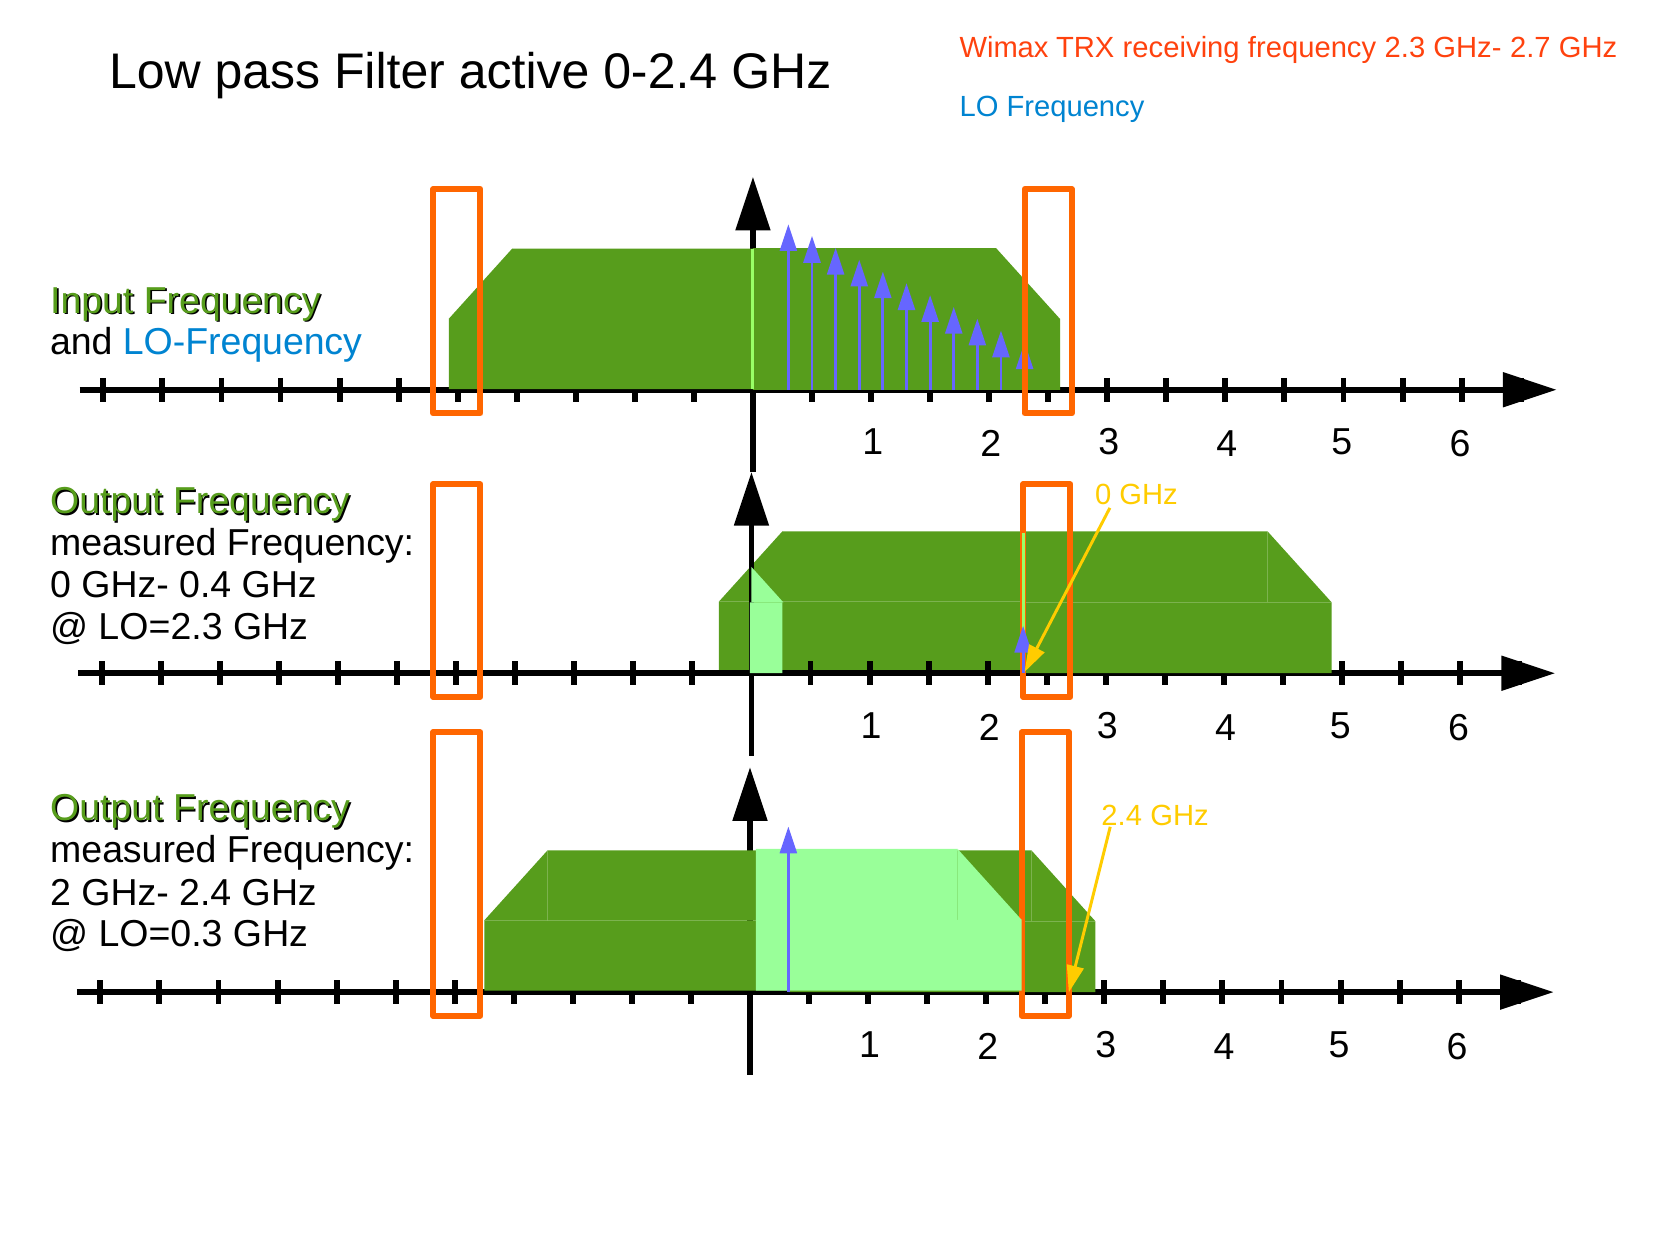

Wimax TRX receiving frequency 2.3 GHz- 2.7 GHz
Low pass Filter active 0-2.4 GHz
LO Frequency
Input Frequency
and LO-Frequency
1
3
5
2
4
6
0 GHz
Output Frequency
measured Frequency:
0 GHz- 0.4 GHz
@ LO=2.3 GHz
1
3
5
2
4
6
Output Frequency
measured Frequency:
2 GHz- 2.4 GHz
@ LO=0.3 GHz
2.4 GHz
1
3
5
2
4
6